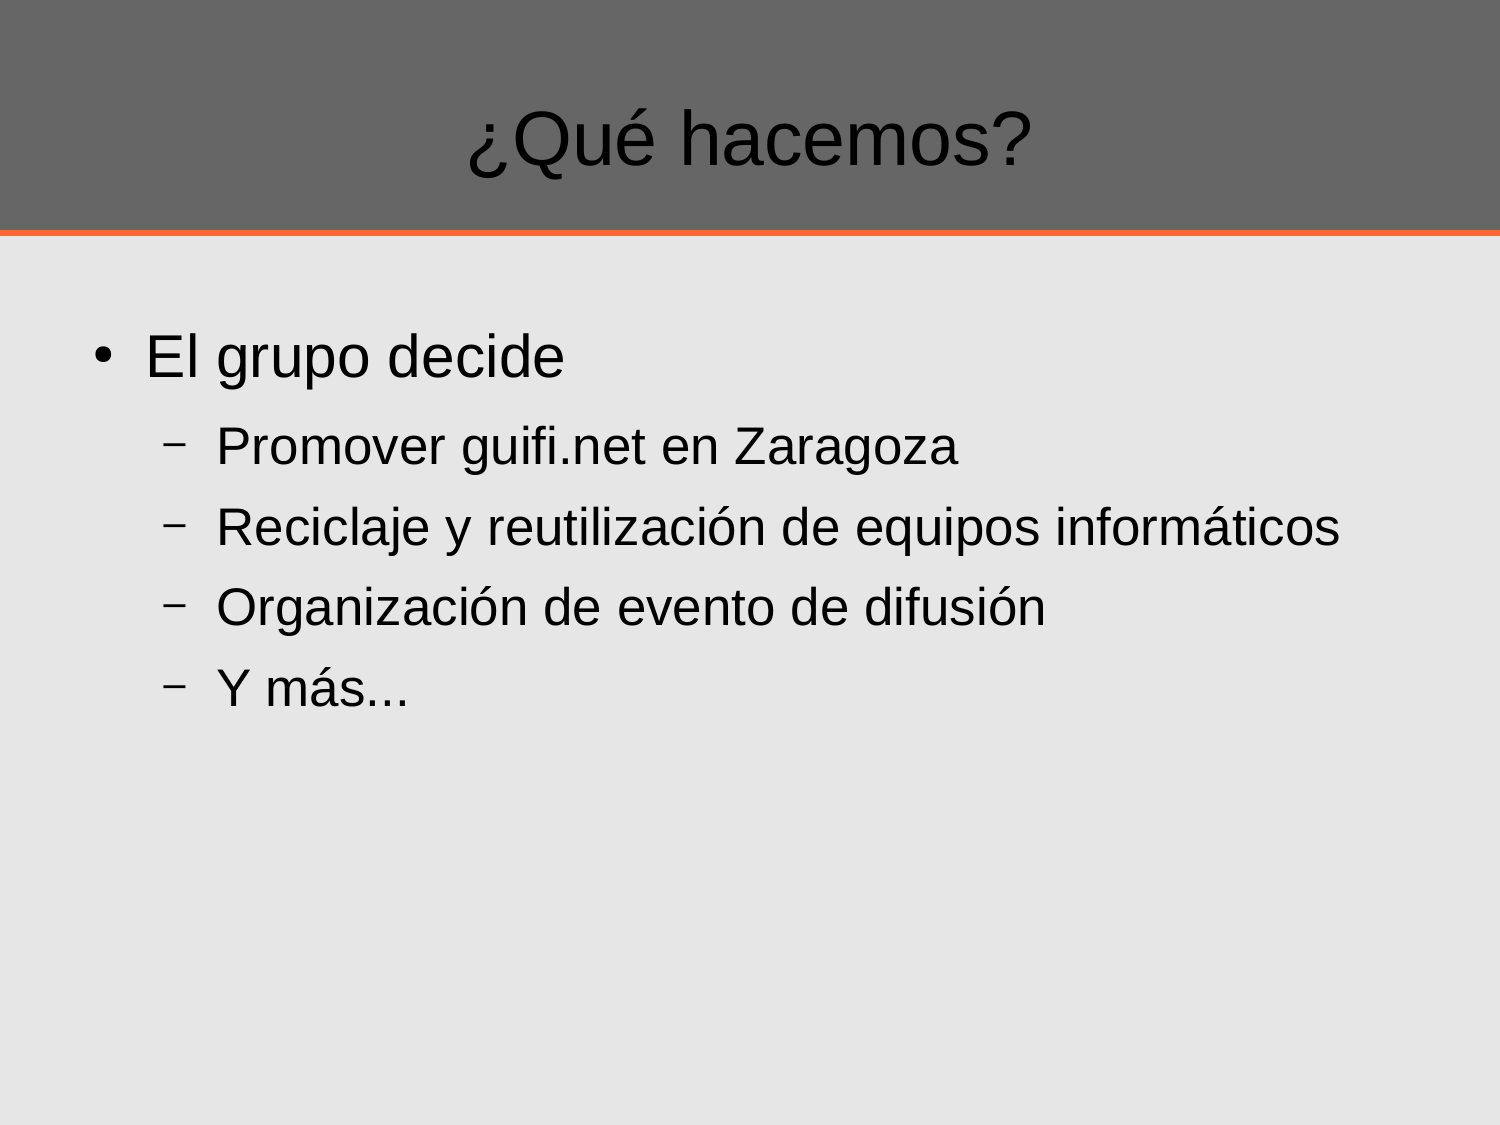

# ¿Qué hacemos?
El grupo decide
Promover guifi.net en Zaragoza
Reciclaje y reutilización de equipos informáticos
Organización de evento de difusión
Y más...